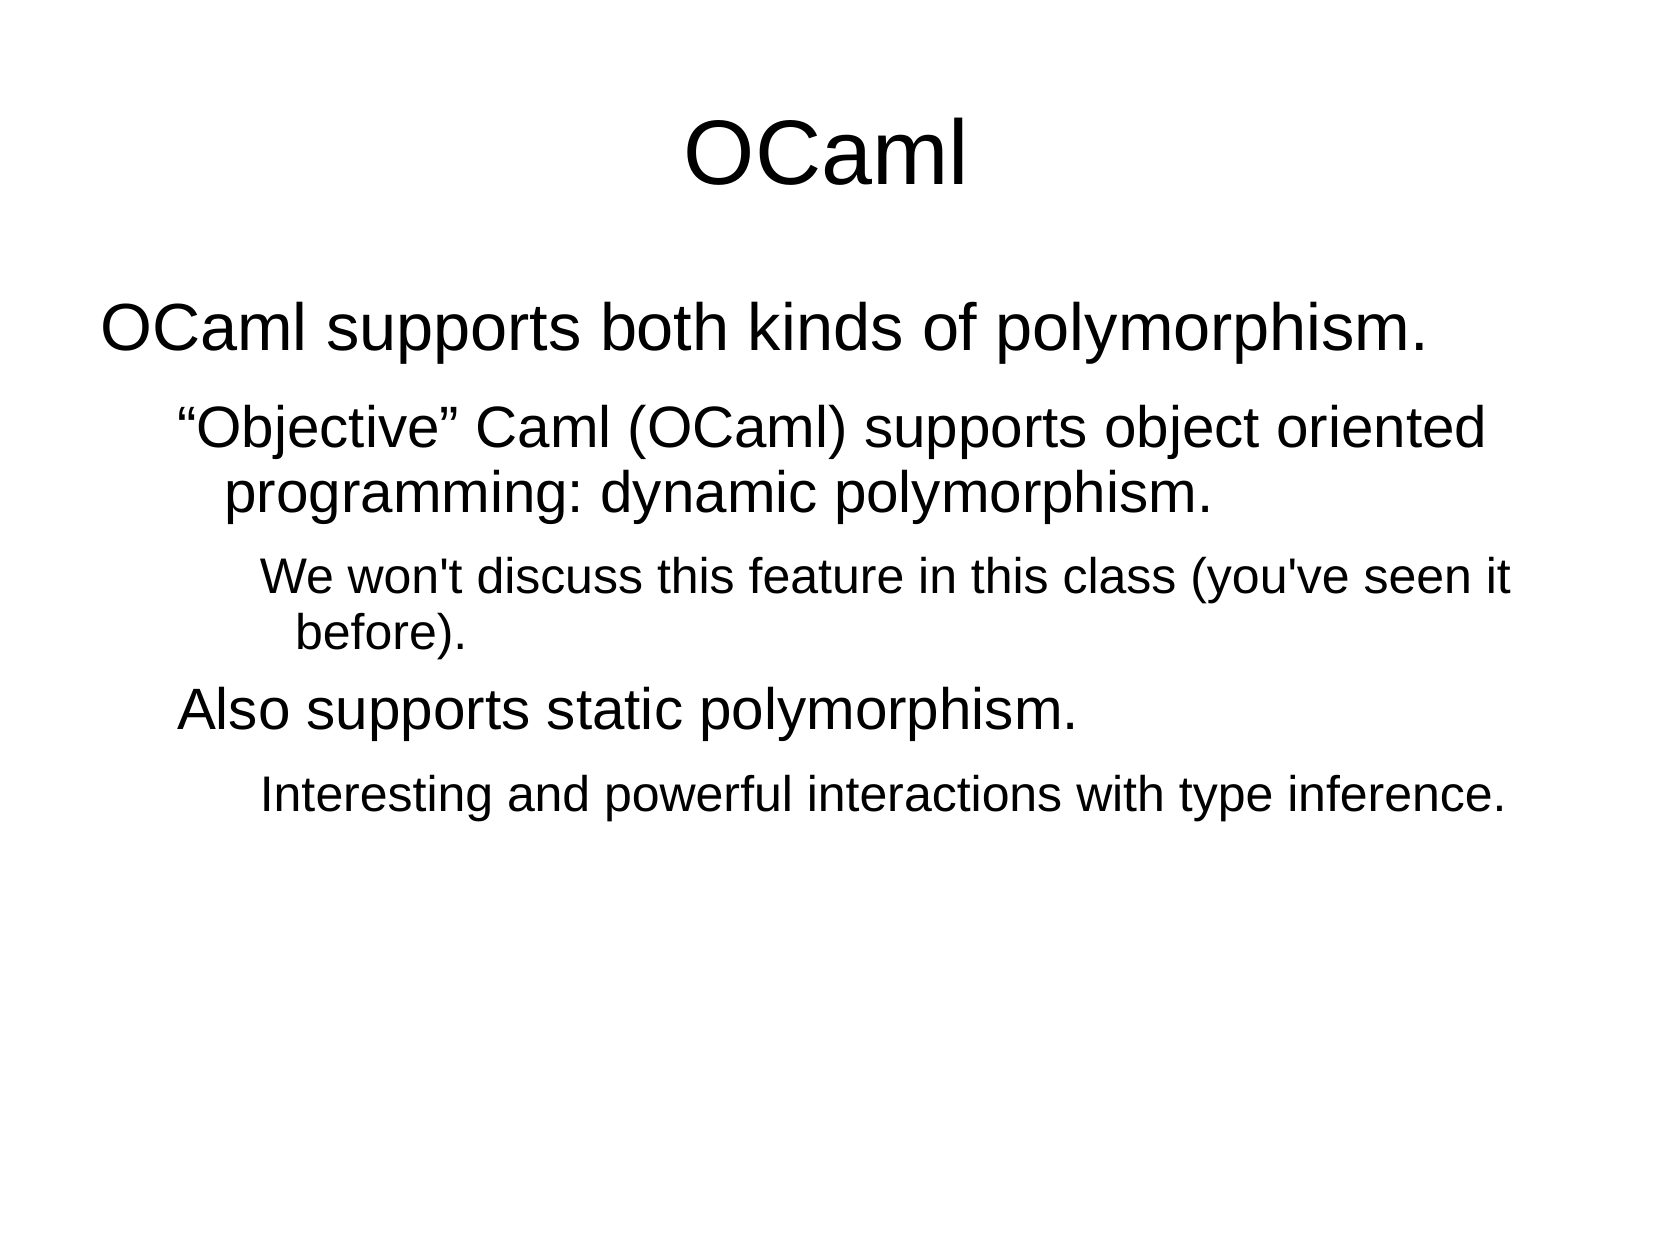

# OCaml
OCaml supports both kinds of polymorphism.
“Objective” Caml (OCaml) supports object oriented programming: dynamic polymorphism.
We won't discuss this feature in this class (you've seen it before).
Also supports static polymorphism.
Interesting and powerful interactions with type inference.